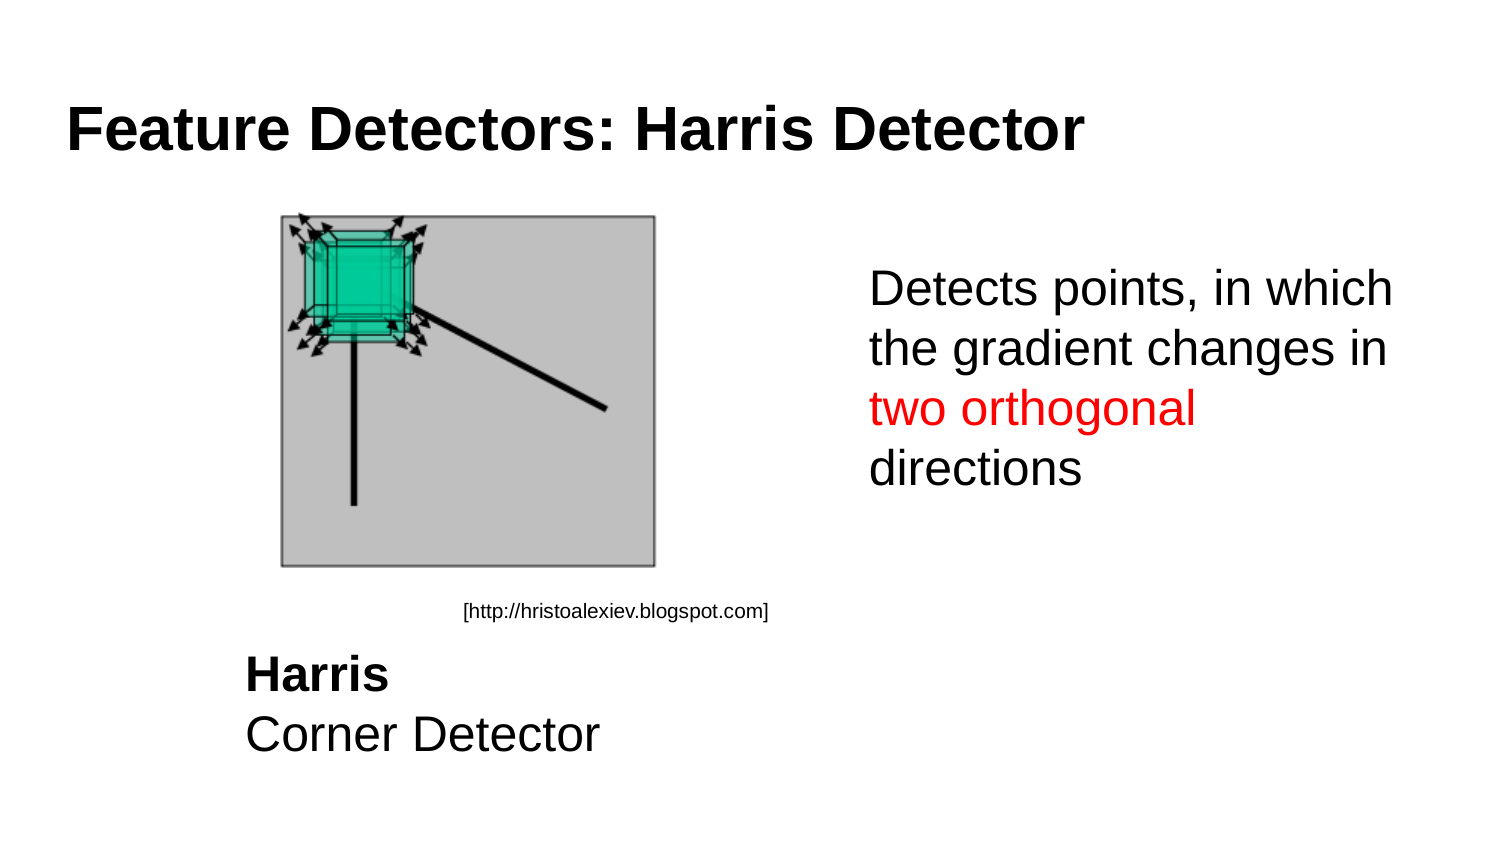

# Feature Detectors: Harris Detector
Detects points, in which the gradient changes in two orthogonal directions
[http://hristoalexiev.blogspot.com]
Harris
Corner Detector